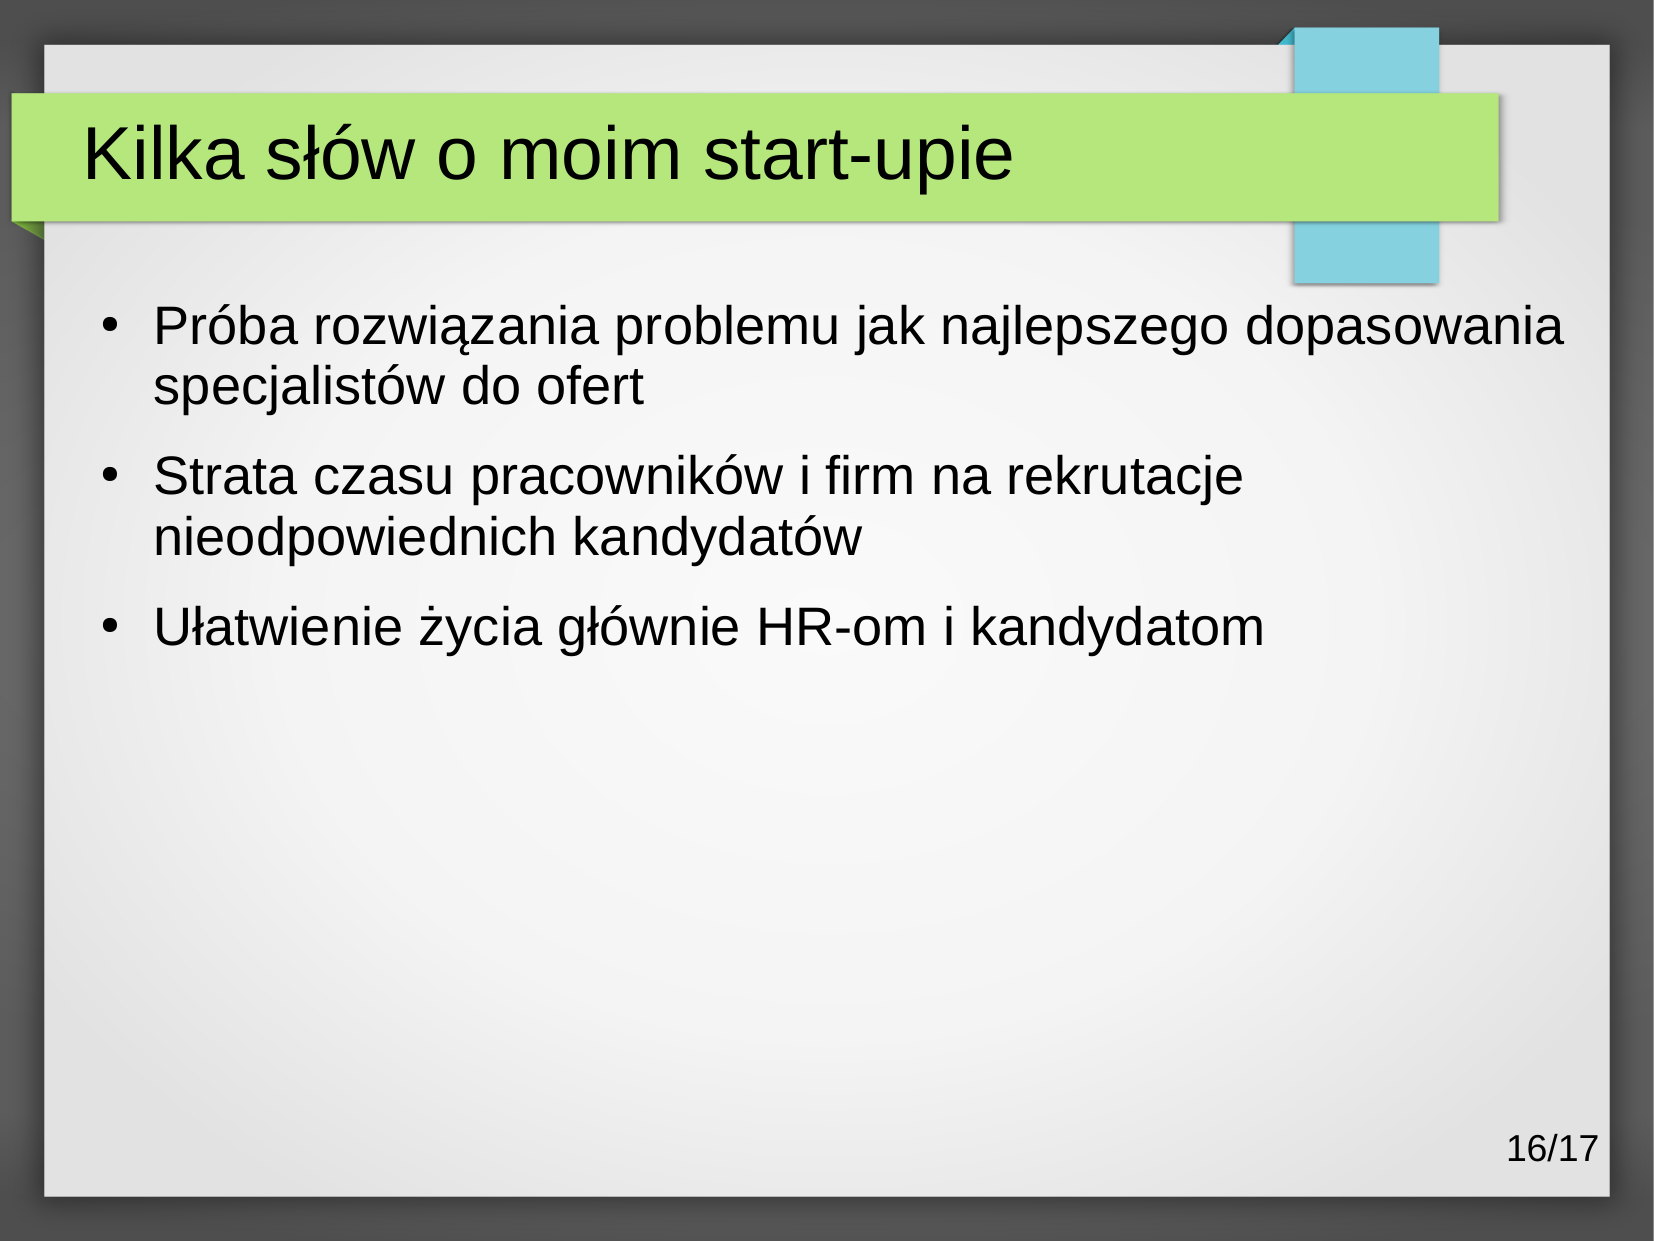

# Kilka słów o moim start-upie
Próba rozwiązania problemu jak najlepszego dopasowania specjalistów do ofert
Strata czasu pracowników i firm na rekrutacje nieodpowiednich kandydatów
Ułatwienie życia głównie HR-om i kandydatom